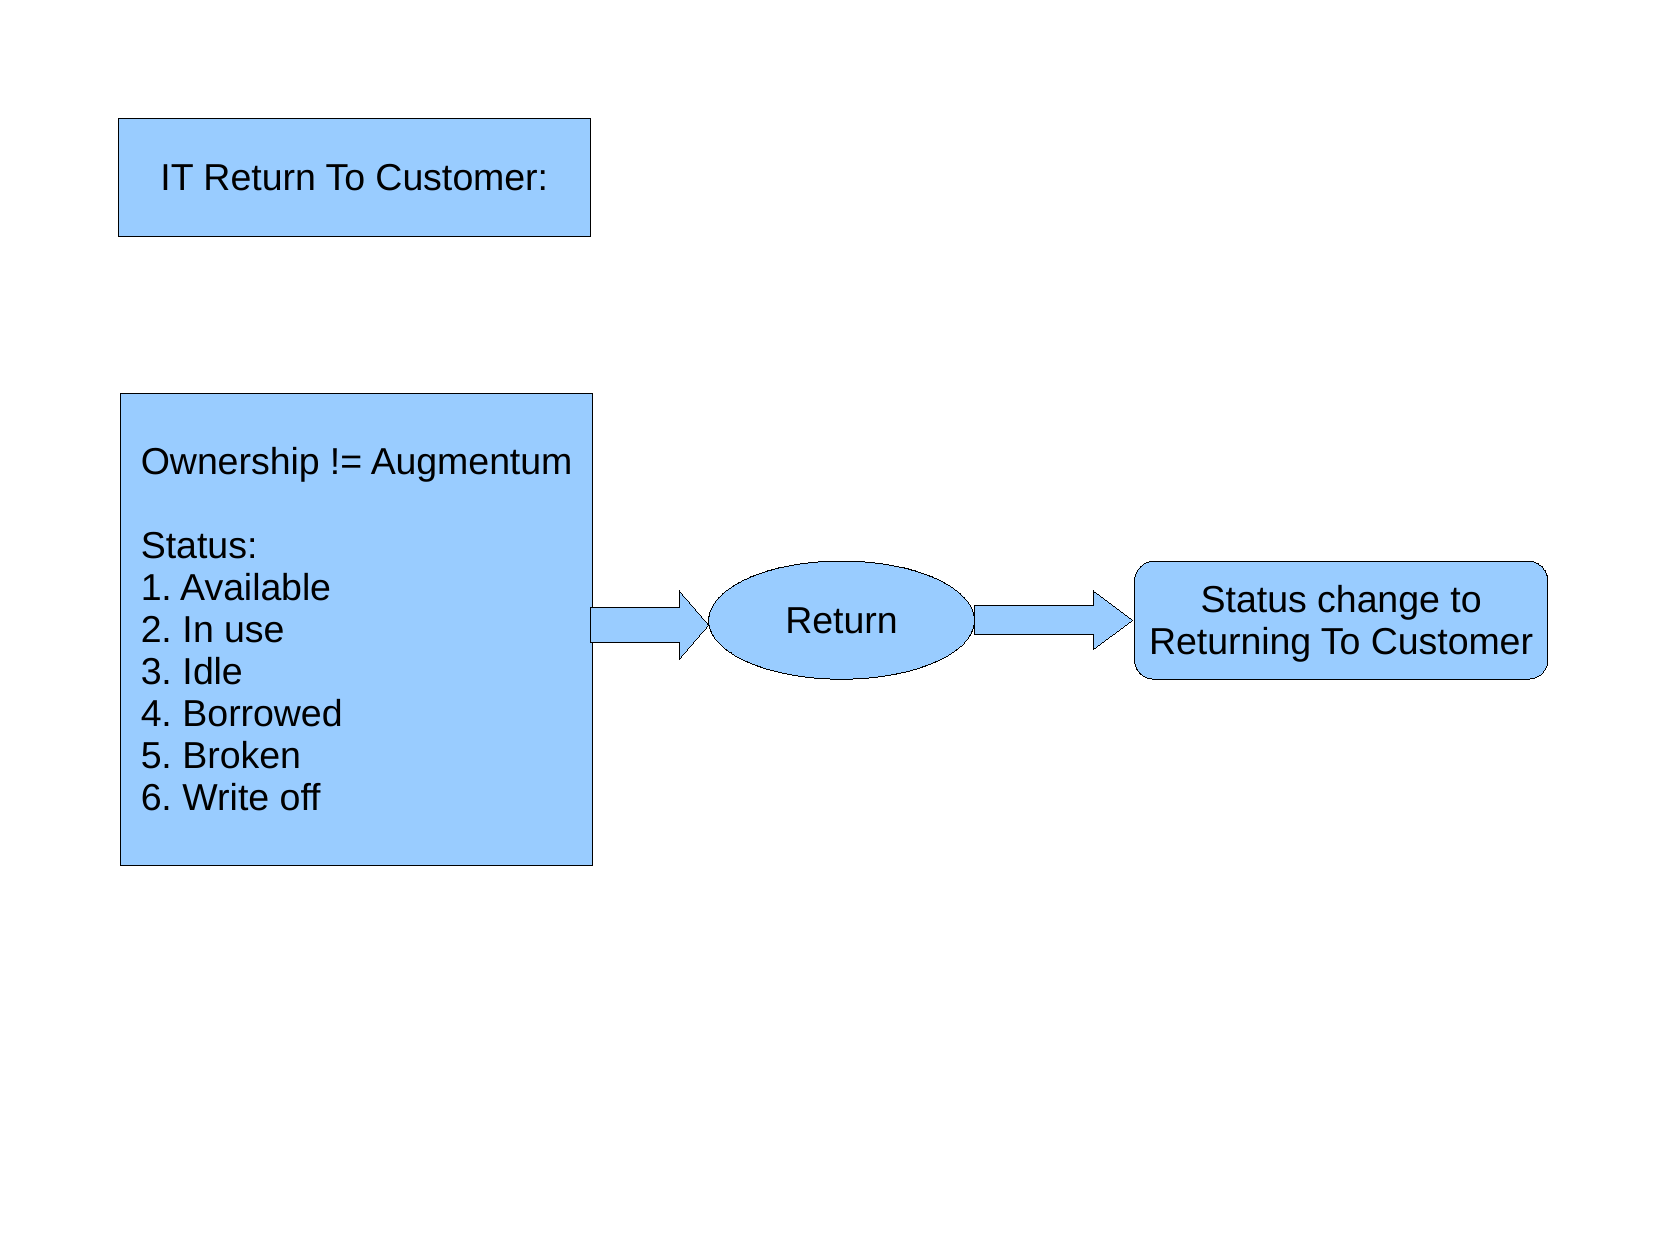

IT Return To Customer:
Ownership != Augmentum
Status:
1. Available
2. In use
3. Idle
4. Borrowed
5. Broken
6. Write off
Return
Status change to
Returning To Customer